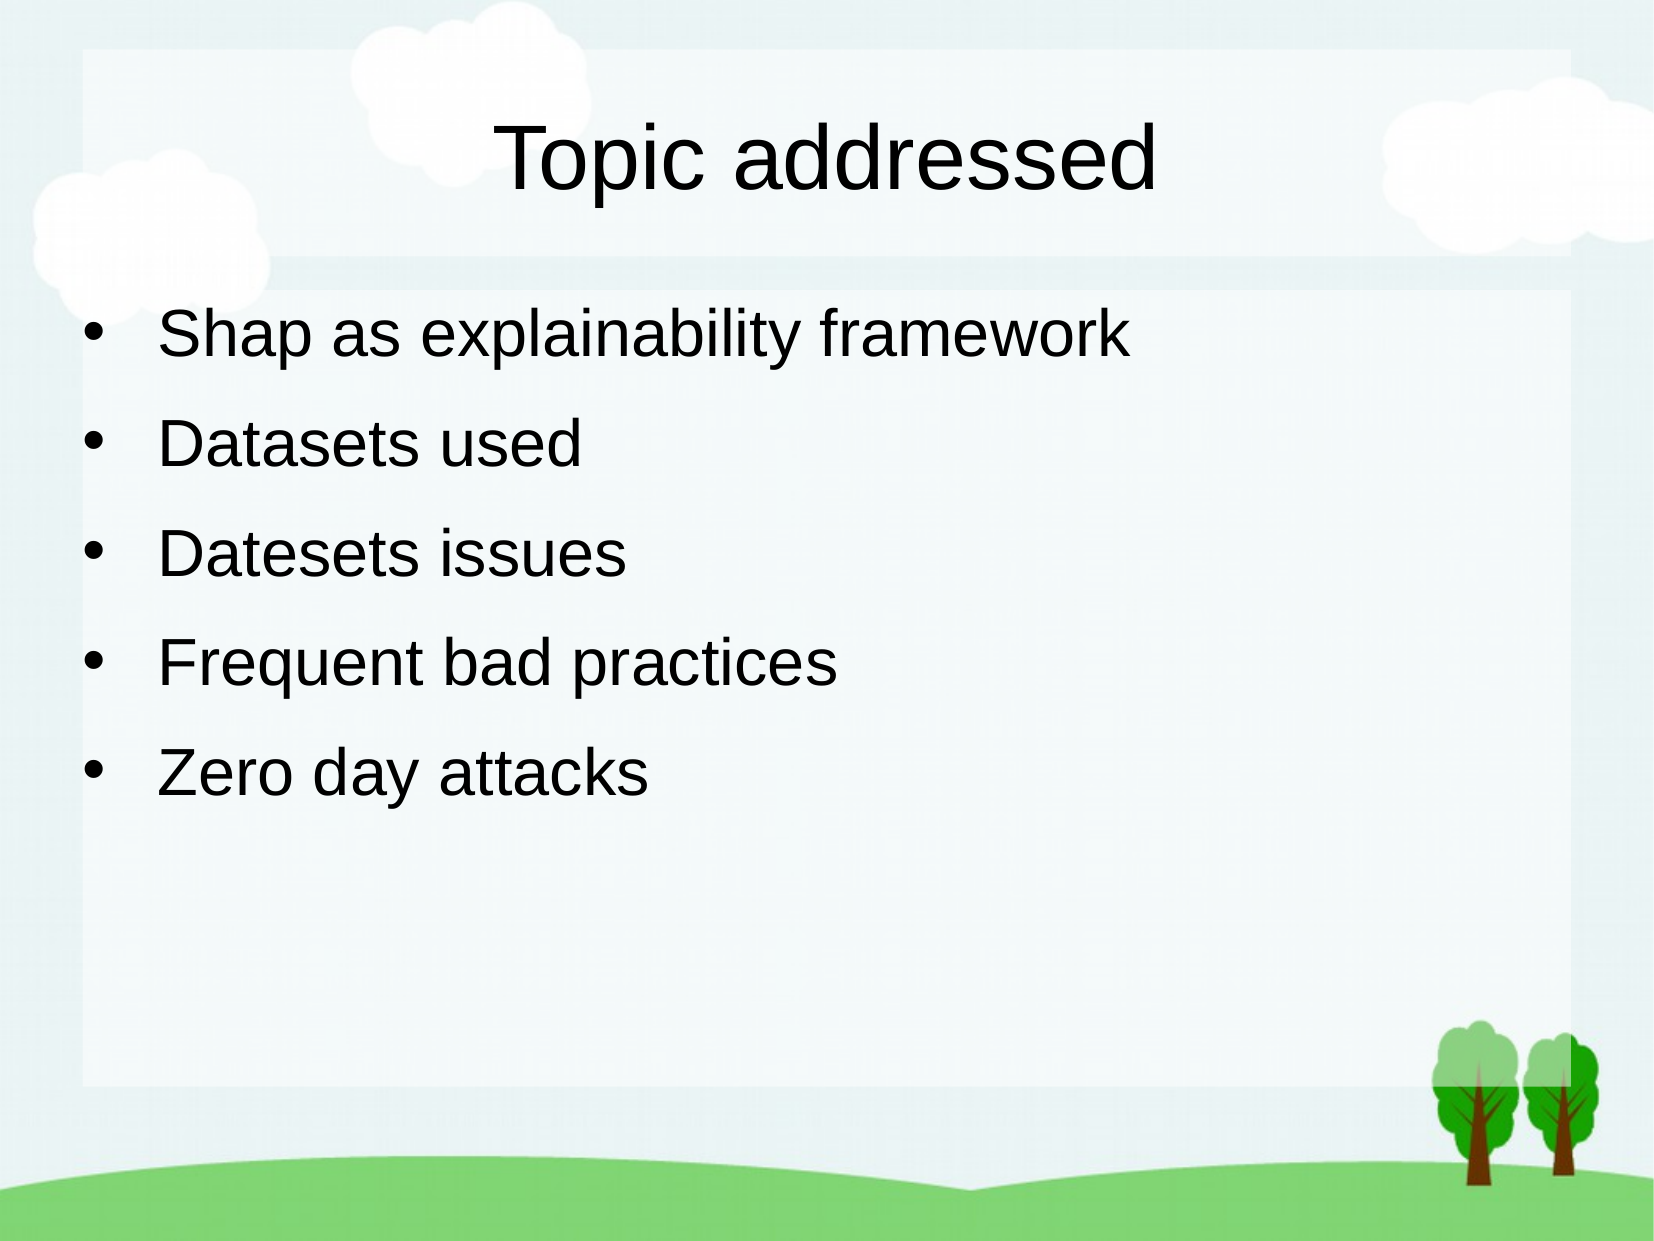

# Topic addressed
Shap as explainability framework
Datasets used
Datesets issues
Frequent bad practices
Zero day attacks